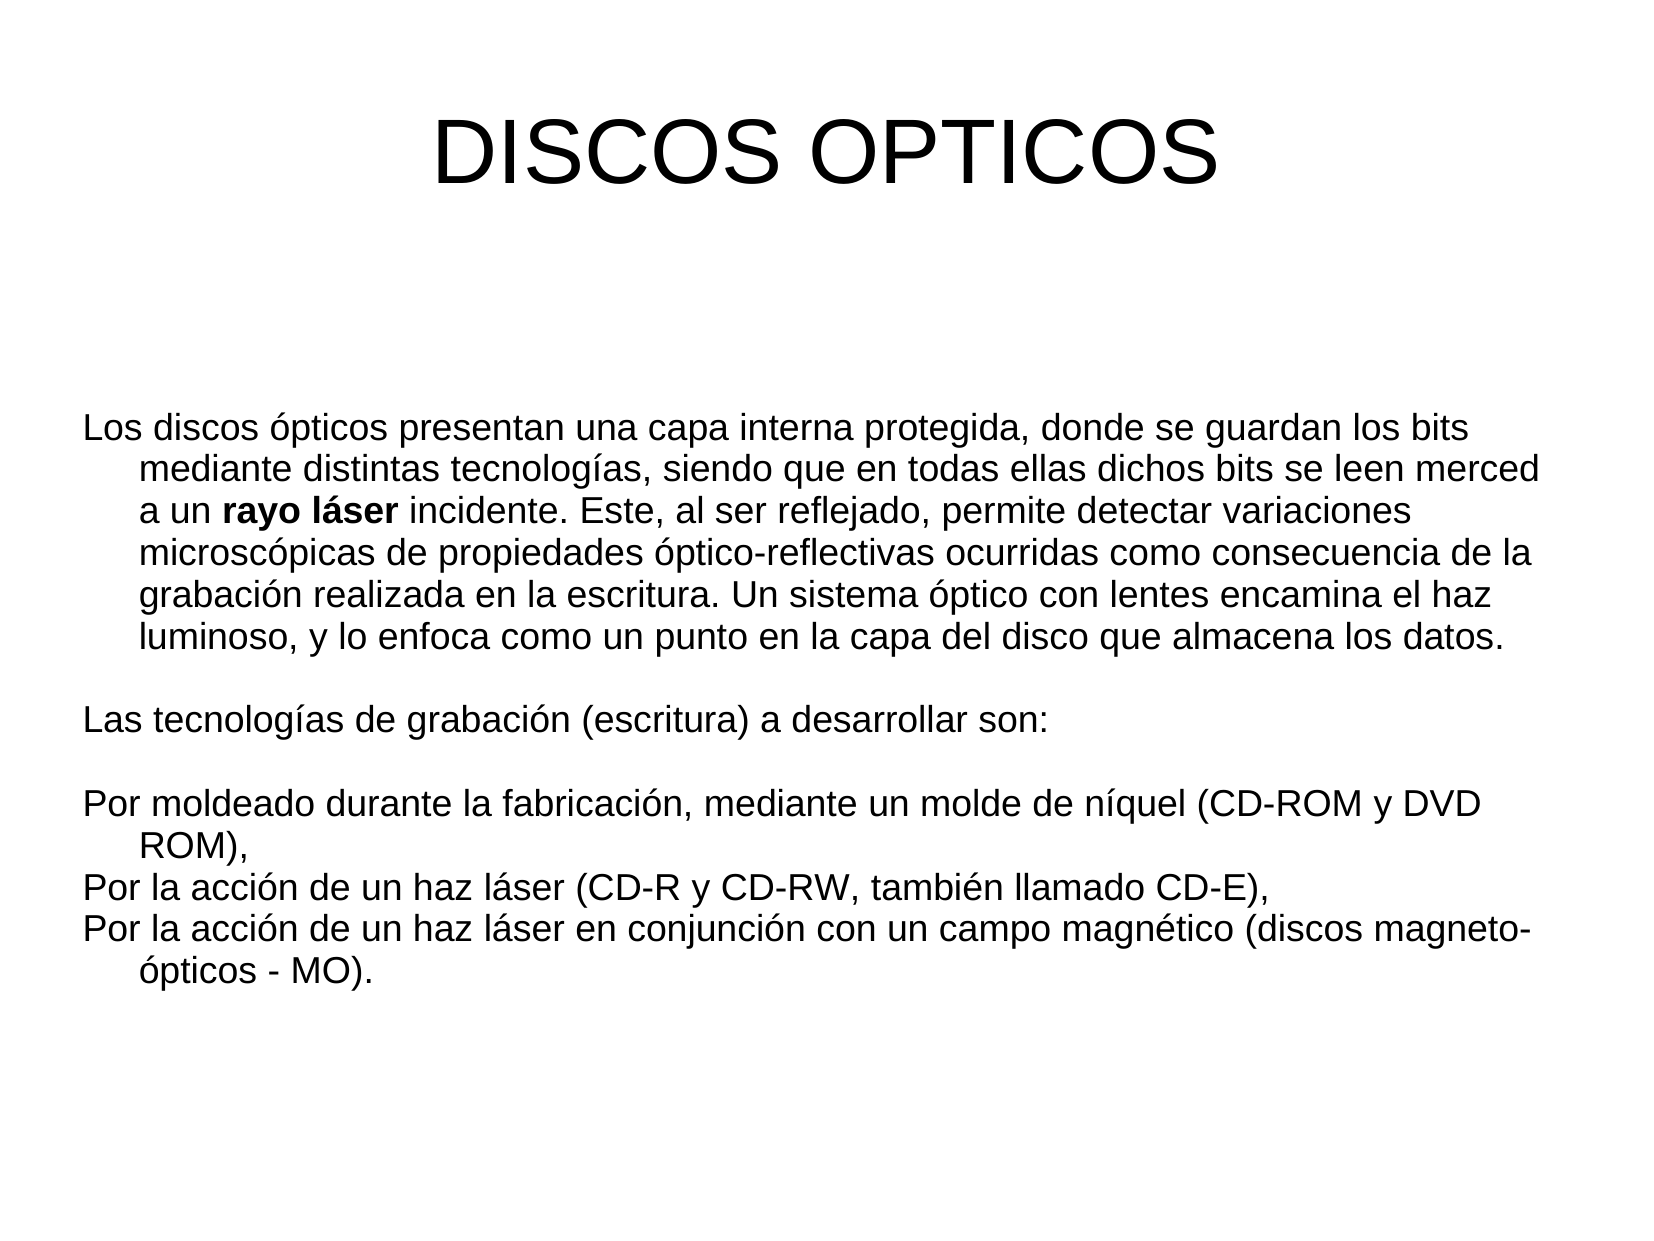

# DISCOS OPTICOS
Los discos ópticos presentan una capa interna protegida, donde se guardan los bits mediante distintas tecnologías, siendo que en todas ellas dichos bits se leen merced a un rayo láser incidente. Este, al ser reflejado, permite detectar variaciones microscópicas de propiedades óptico-reflectivas ocurridas como consecuencia de la grabación realizada en la escritura. Un sistema óptico con lentes encamina el haz luminoso, y lo enfoca como un punto en la capa del disco que almacena los datos.
Las tecnologías de grabación (escritura) a desarrollar son:
Por moldeado durante la fabricación, mediante un molde de níquel (CD-ROM y DVD ROM),
Por la acción de un haz láser (CD-R y CD-RW, también llamado CD-E),
Por la acción de un haz láser en conjunción con un campo magnético (discos magneto-ópticos - MO).